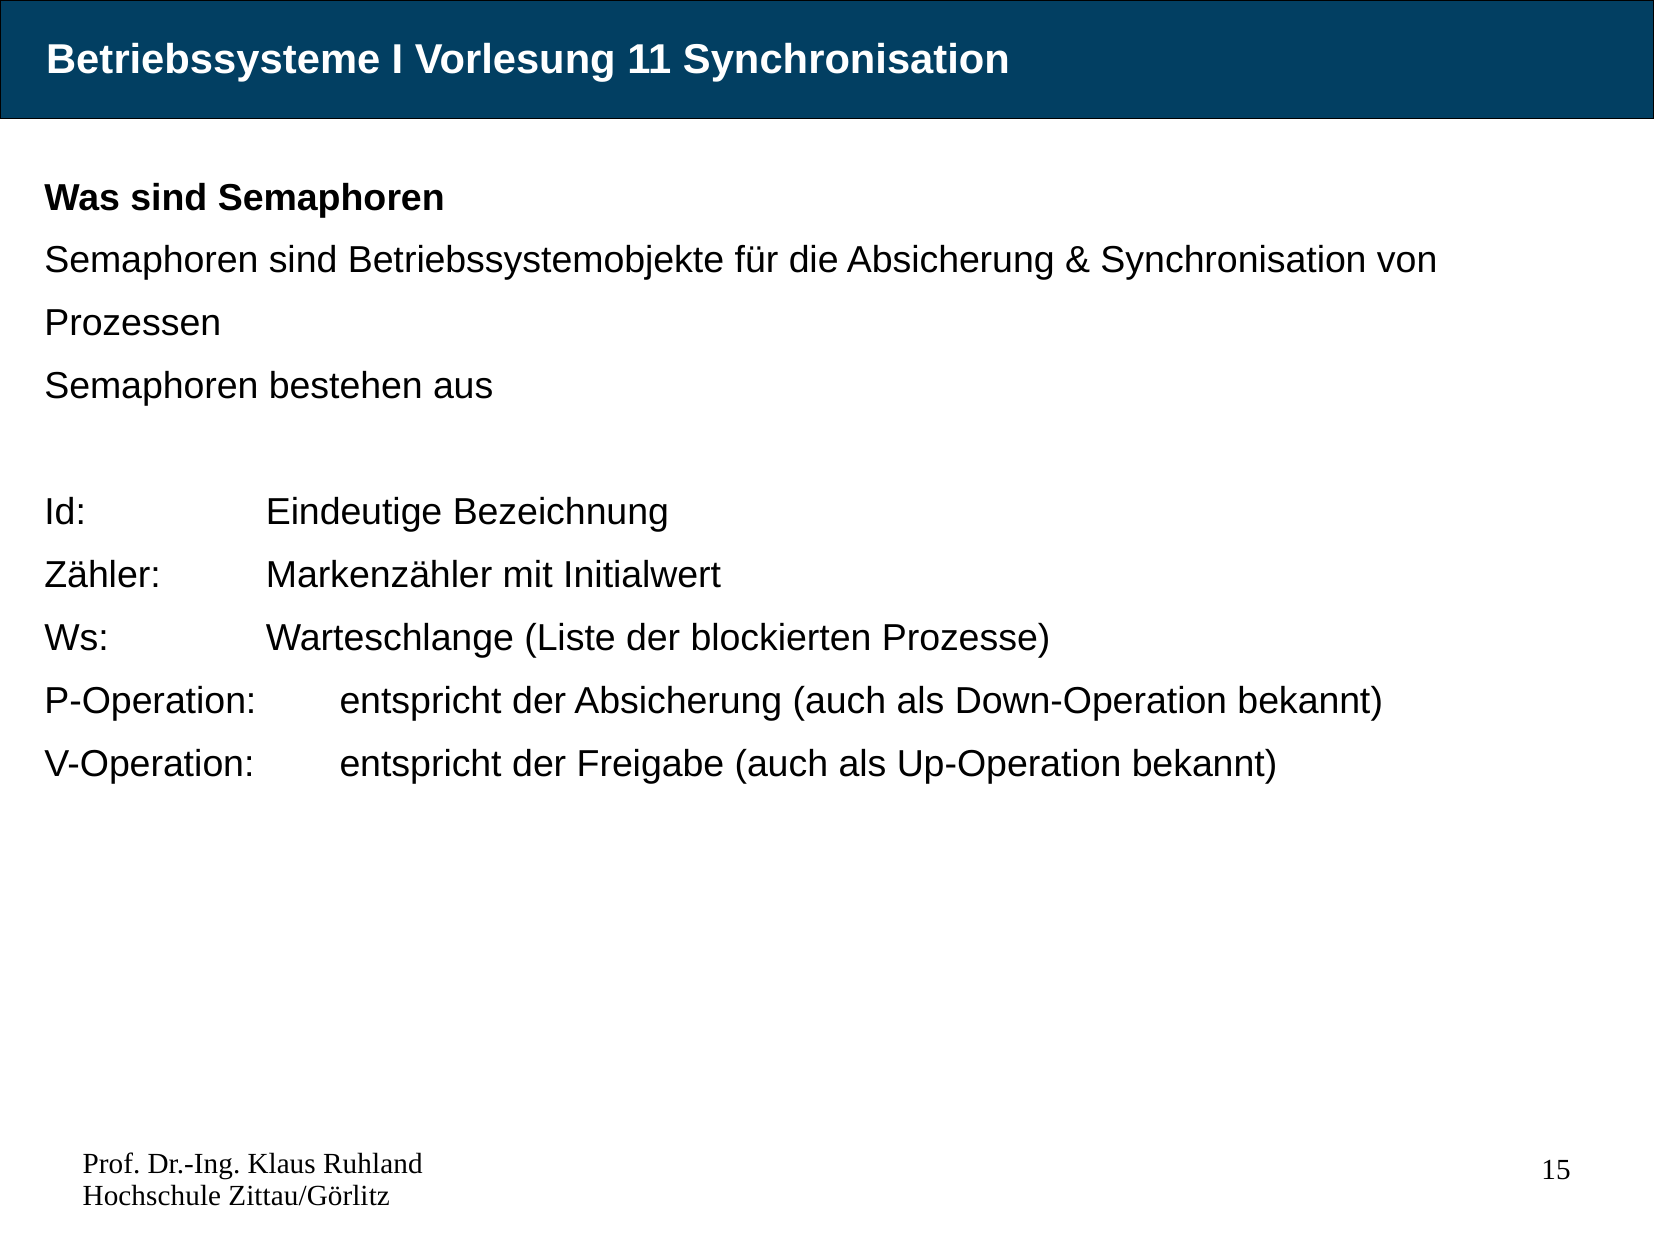

Was sind Semaphoren
Semaphoren sind Betriebssystemobjekte für die Absicherung & Synchronisation von Prozessen
Semaphoren bestehen aus
Id:			Eindeutige Bezeichnung
Zähler:		Markenzähler mit Initialwert
Ws:			Warteschlange (Liste der blockierten Prozesse)
P-Operation:		entspricht der Absicherung (auch als Down-Operation bekannt)
V-Operation: 		entspricht der Freigabe (auch als Up-Operation bekannt)
15